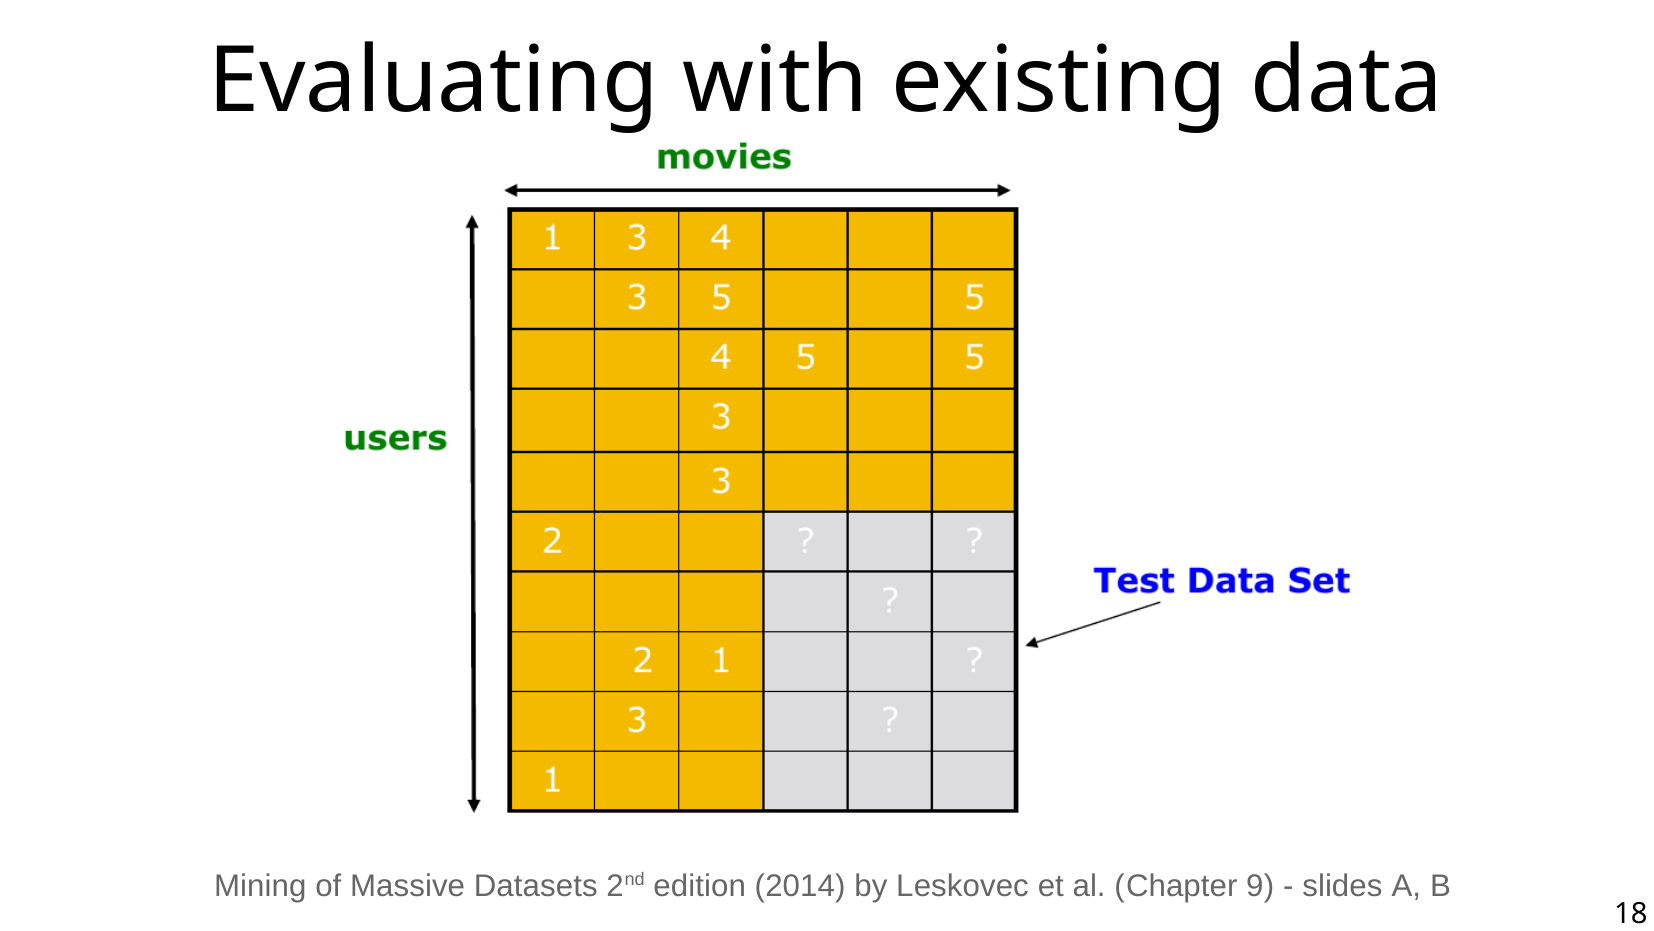

# Evaluating with existing data
Mining of Massive Datasets 2nd edition (2014) by Leskovec et al. (Chapter 9) - slides A, B
18